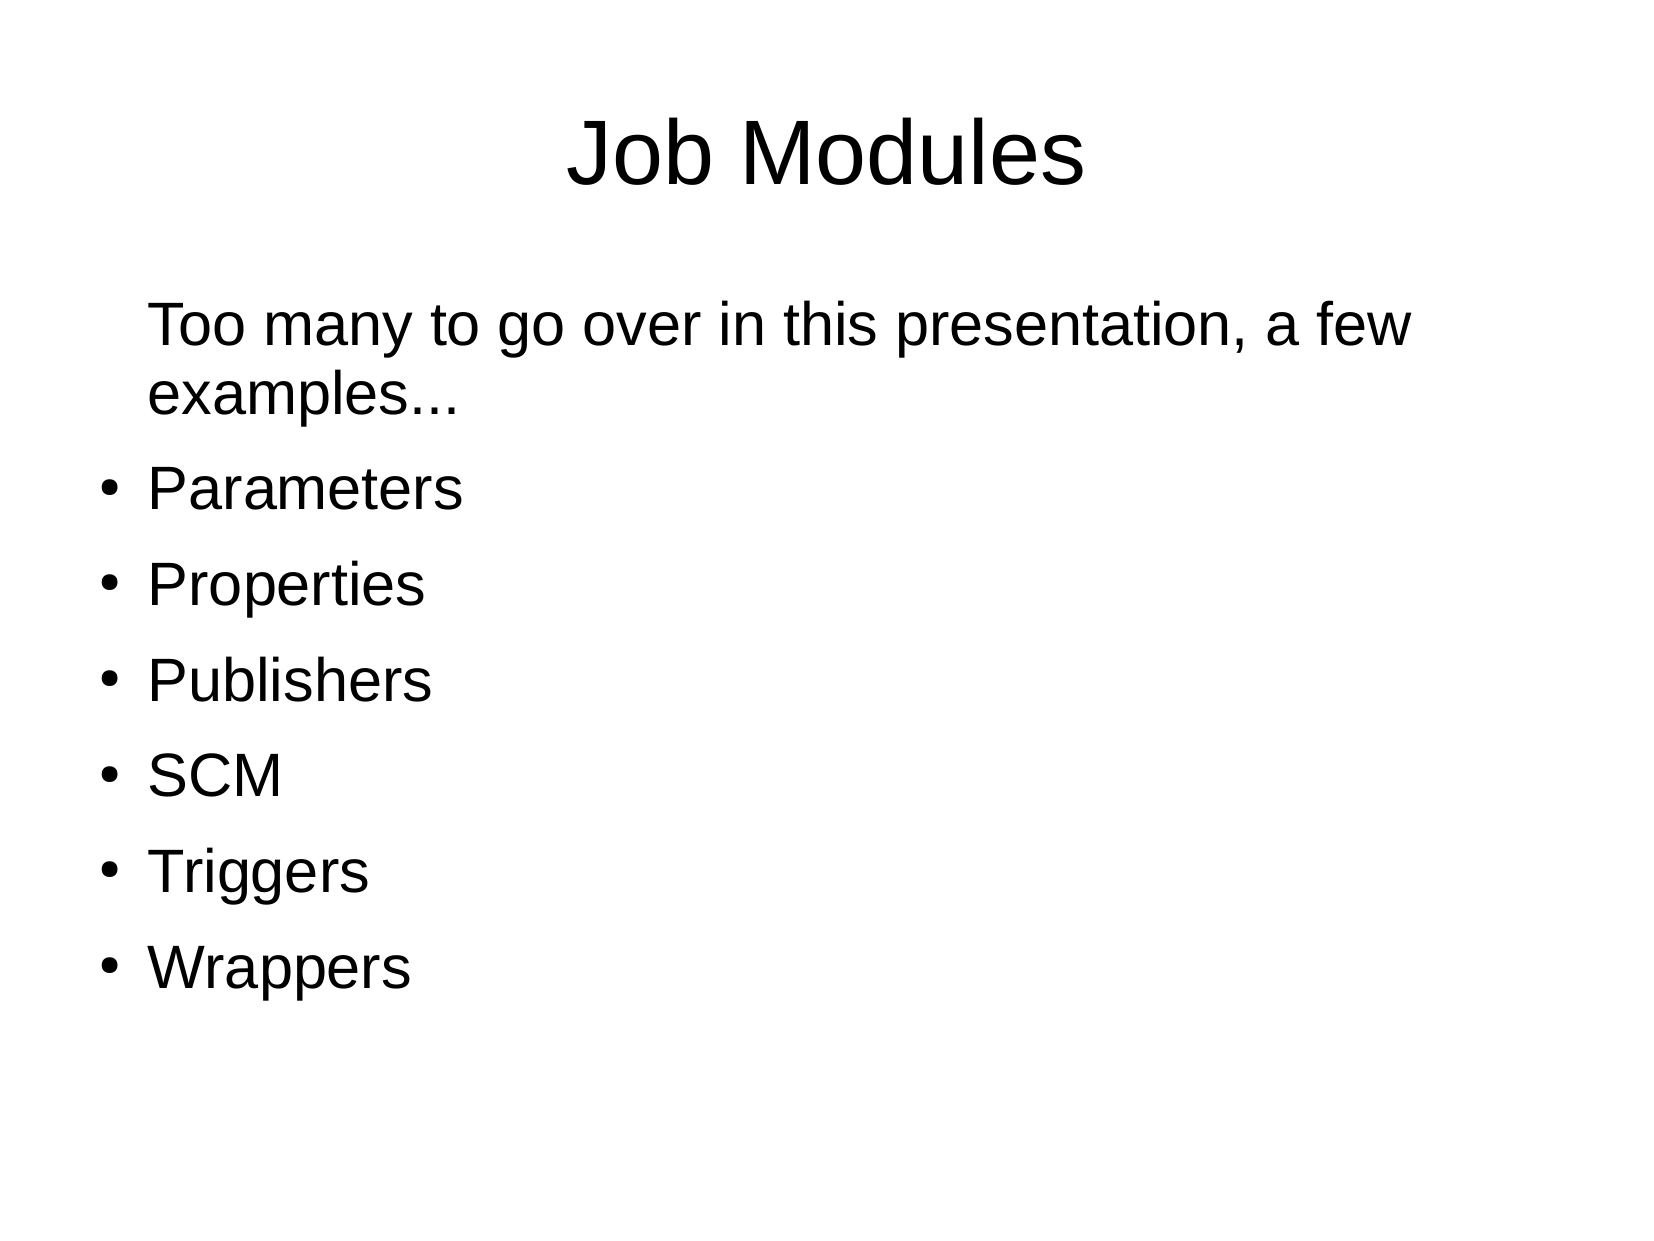

# Job Modules
Too many to go over in this presentation, a few examples...
Parameters
Properties
Publishers
SCM
Triggers
Wrappers